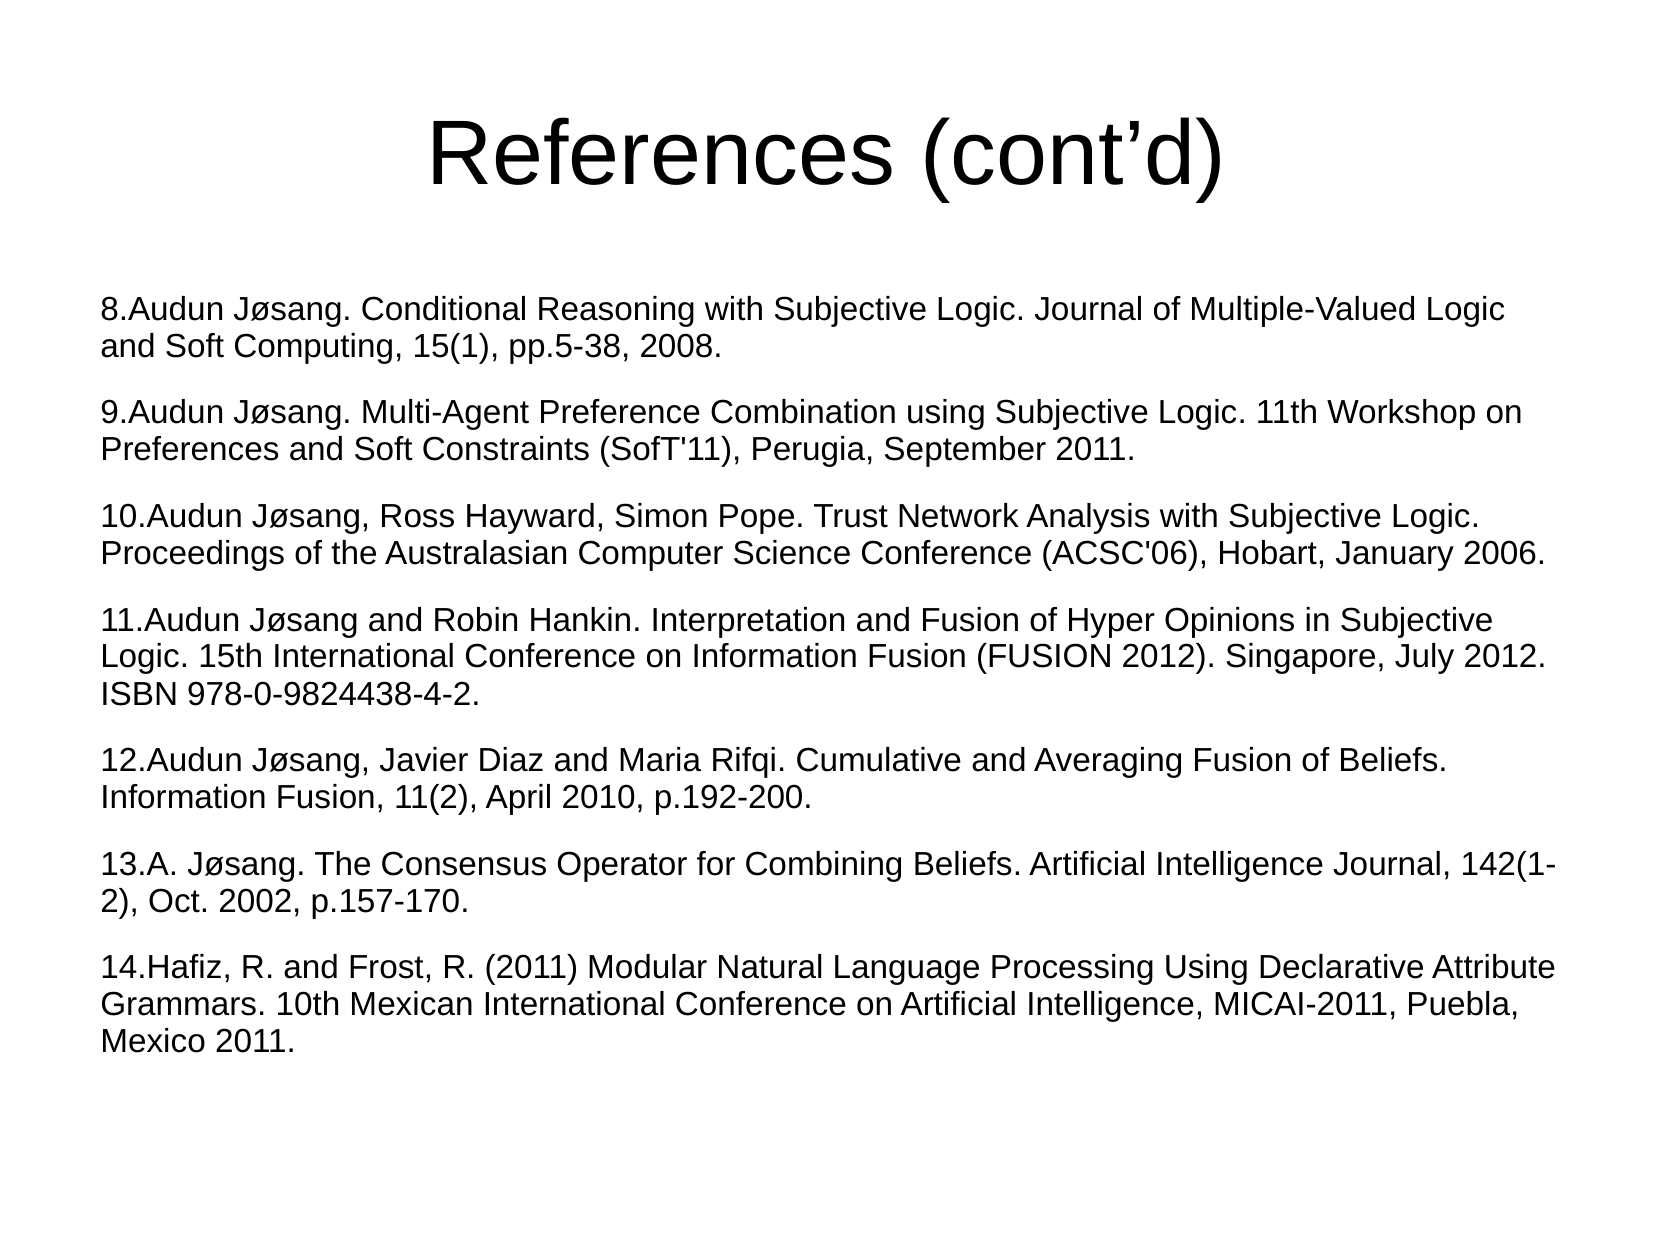

# References (cont’d)
Audun Jøsang. Conditional Reasoning with Subjective Logic. Journal of Multiple-Valued Logic and Soft Computing, 15(1), pp.5-38, 2008.
Audun Jøsang. Multi-Agent Preference Combination using Subjective Logic. 11th Workshop on Preferences and Soft Constraints (SofT'11), Perugia, September 2011.
Audun Jøsang, Ross Hayward, Simon Pope. Trust Network Analysis with Subjective Logic. Proceedings of the Australasian Computer Science Conference (ACSC'06), Hobart, January 2006.
Audun Jøsang and Robin Hankin. Interpretation and Fusion of Hyper Opinions in Subjective Logic. 15th International Conference on Information Fusion (FUSION 2012). Singapore, July 2012. ISBN 978-0-9824438-4-2.
Audun Jøsang, Javier Diaz and Maria Rifqi. Cumulative and Averaging Fusion of Beliefs. Information Fusion, 11(2), April 2010, p.192-200.
A. Jøsang. The Consensus Operator for Combining Beliefs. Artificial Intelligence Journal, 142(1-2), Oct. 2002, p.157-170.
Hafiz, R. and Frost, R. (2011) Modular Natural Language Processing Using Declarative Attribute Grammars. 10th Mexican International Conference on Artificial Intelligence, MICAI-2011, Puebla, Mexico 2011.